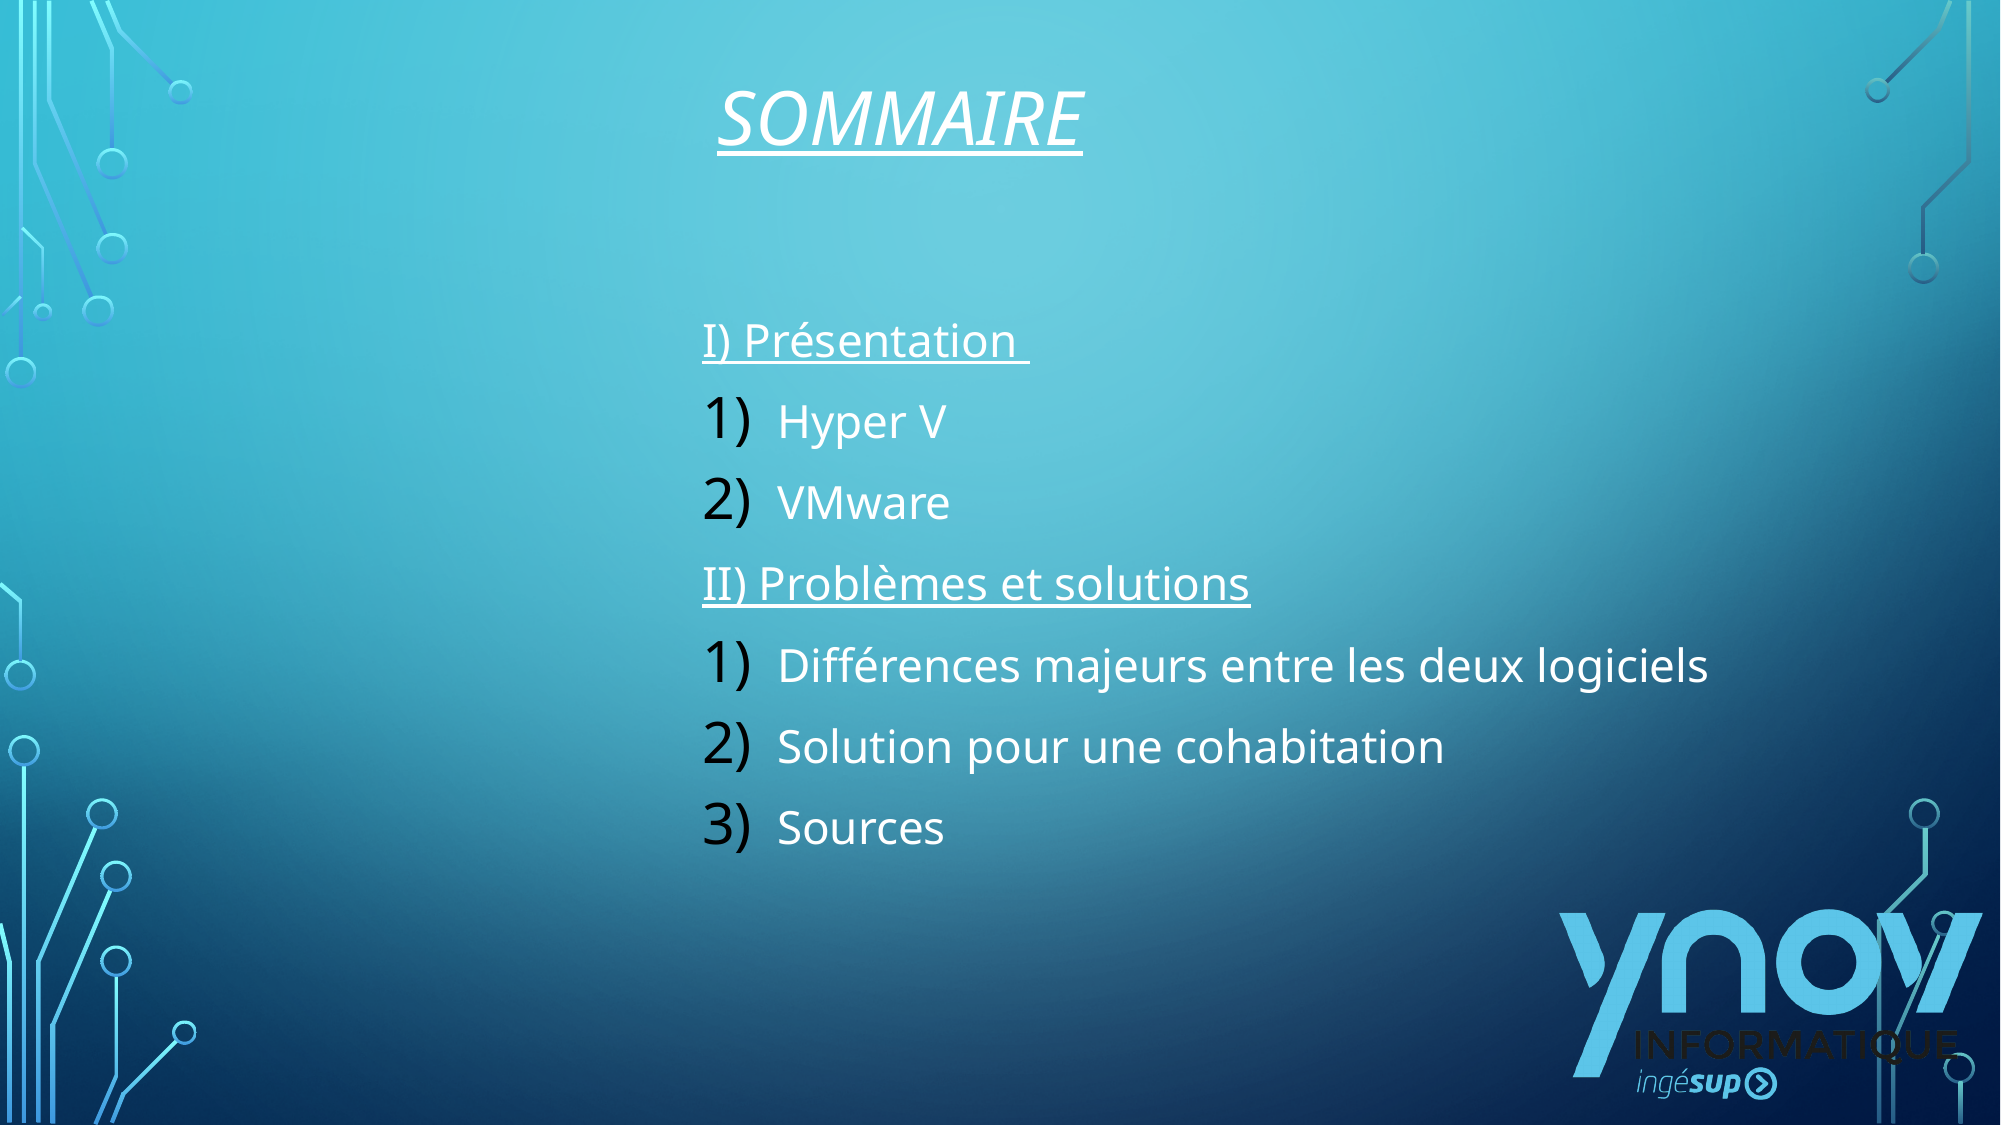

# Sommaire
I) Présentation
Hyper V
VMware
II) Problèmes et solutions
Différences majeurs entre les deux logiciels
Solution pour une cohabitation
Sources